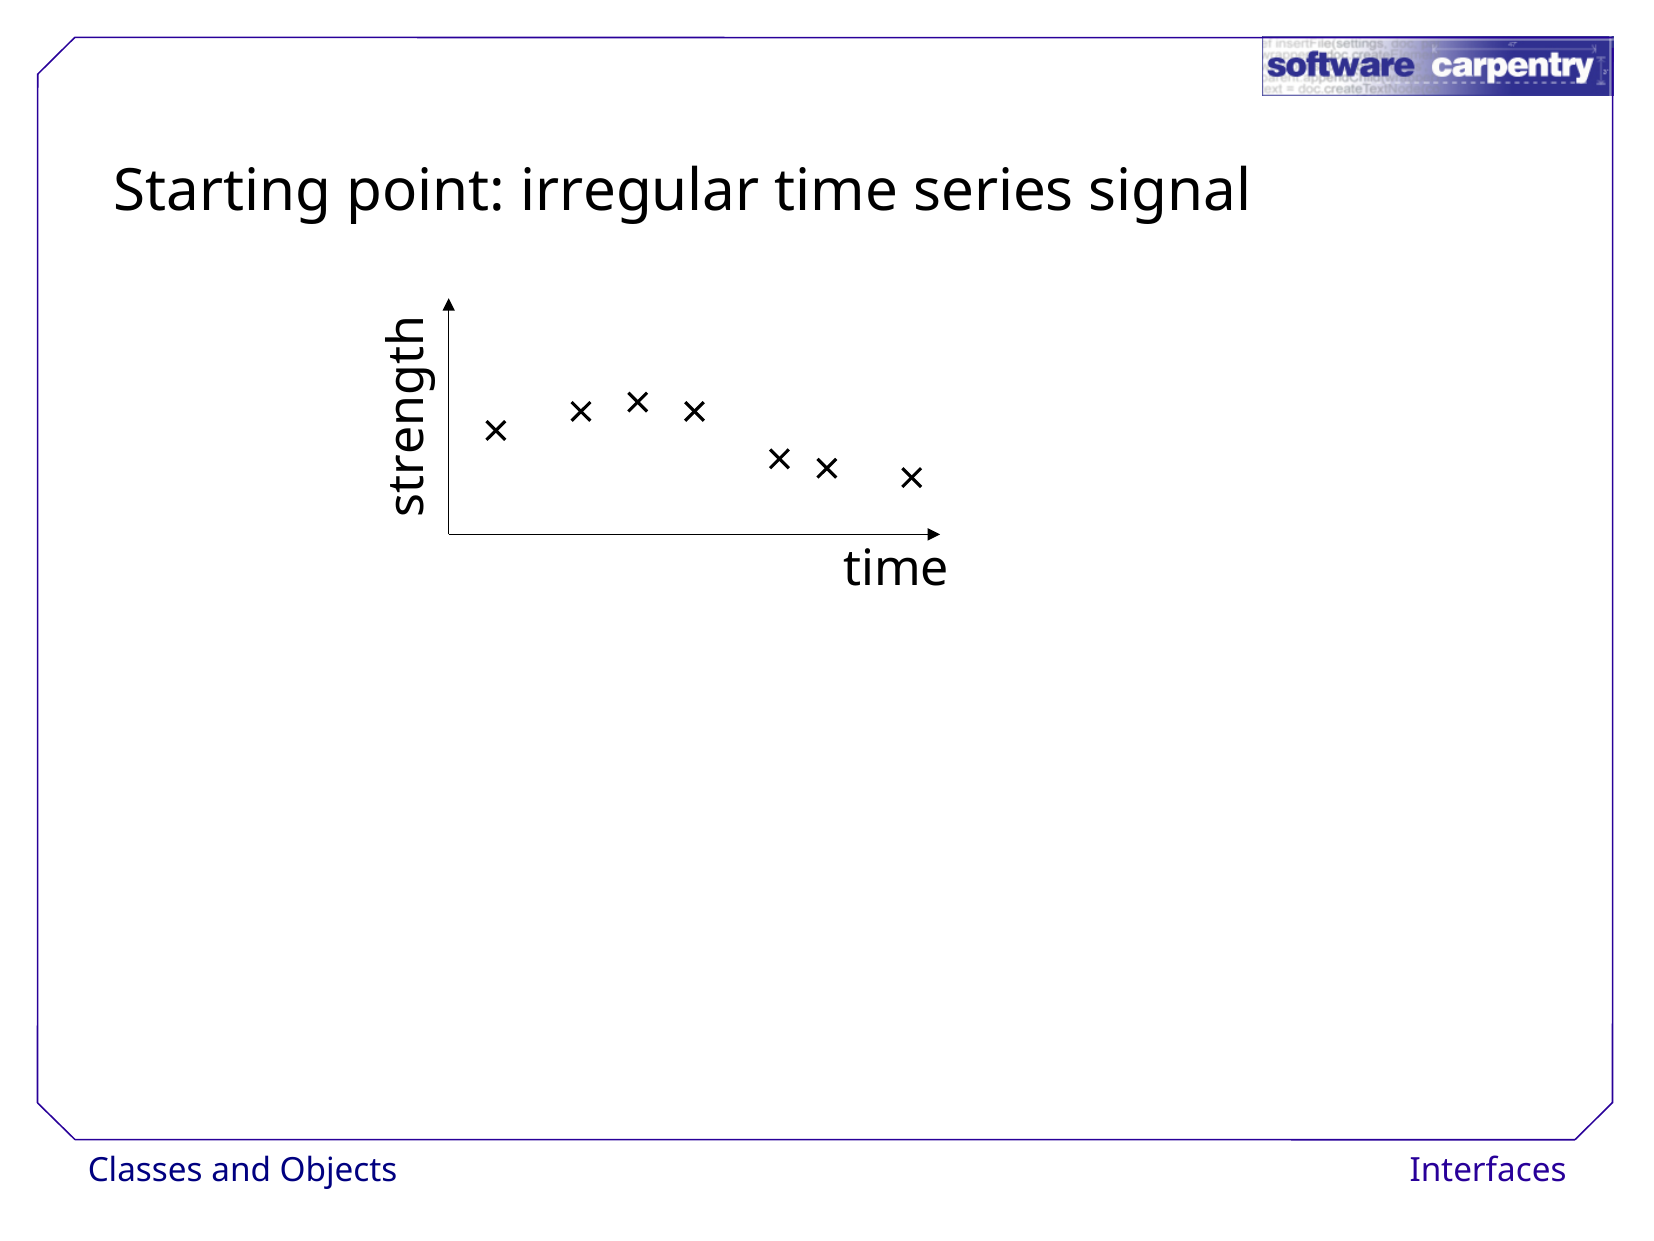

Starting point: irregular time series signal
strength
time